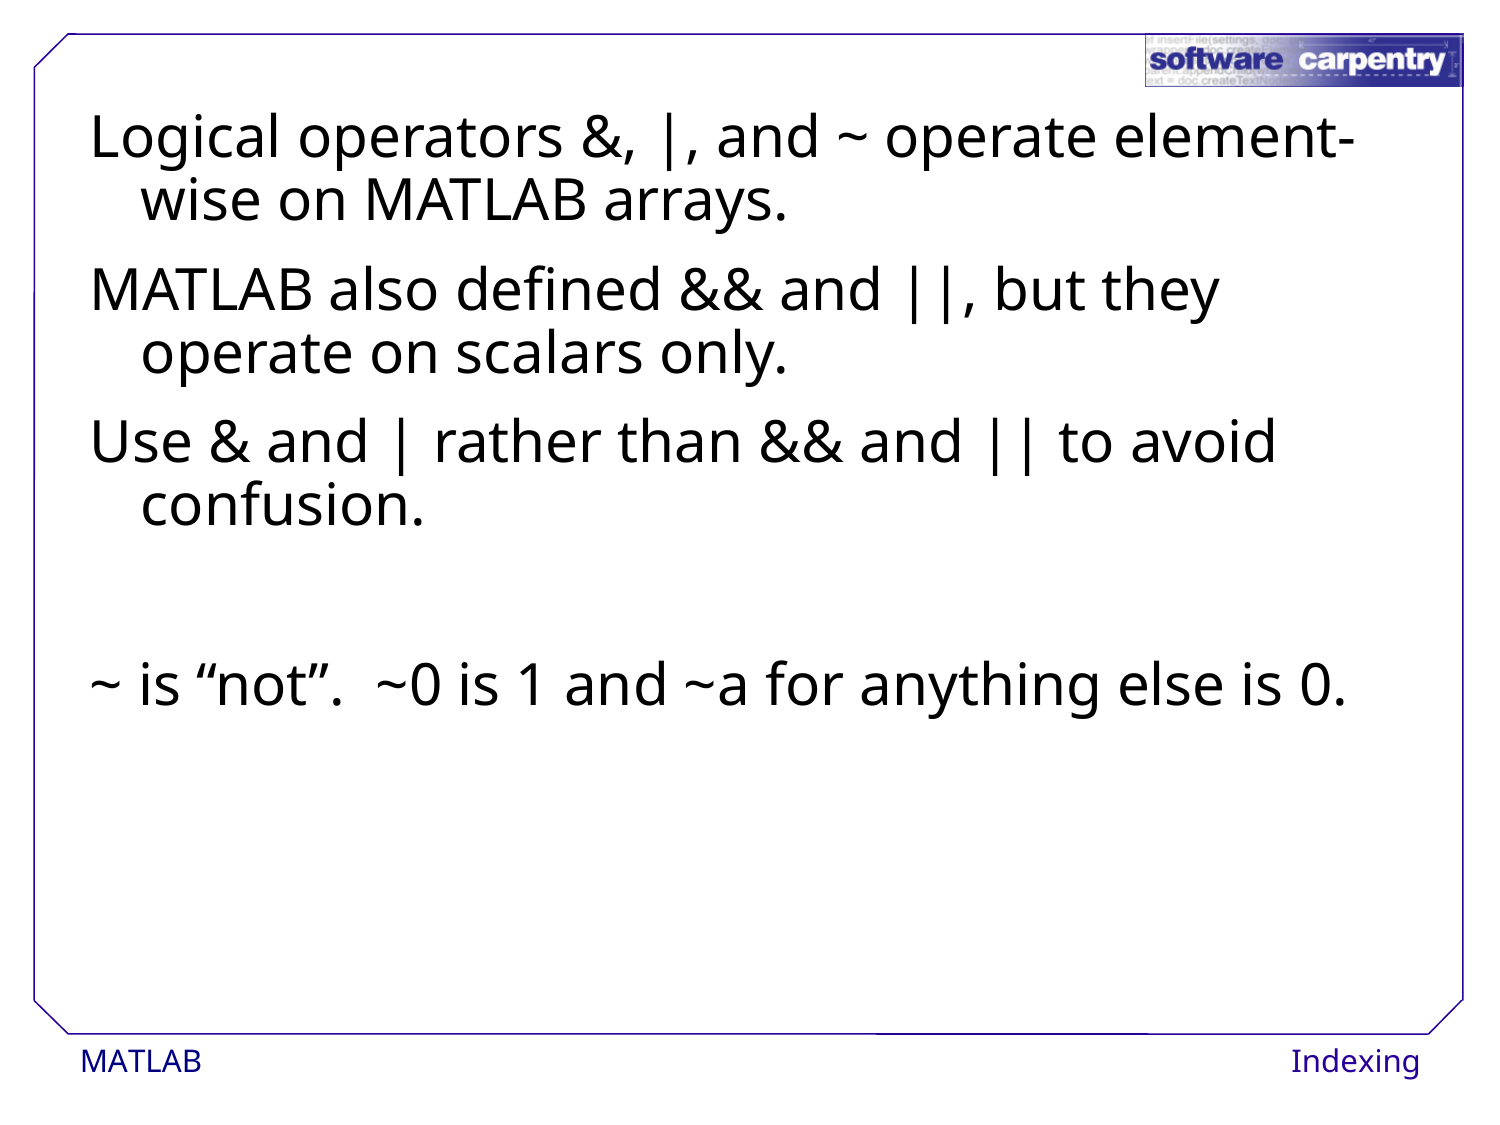

# Logical operators &, |, and ~ operate element-wise on MATLAB arrays.
MATLAB also defined && and ||, but they operate on scalars only.
Use & and | rather than && and || to avoid confusion.
~ is “not”. ~0 is 1 and ~a for anything else is 0.